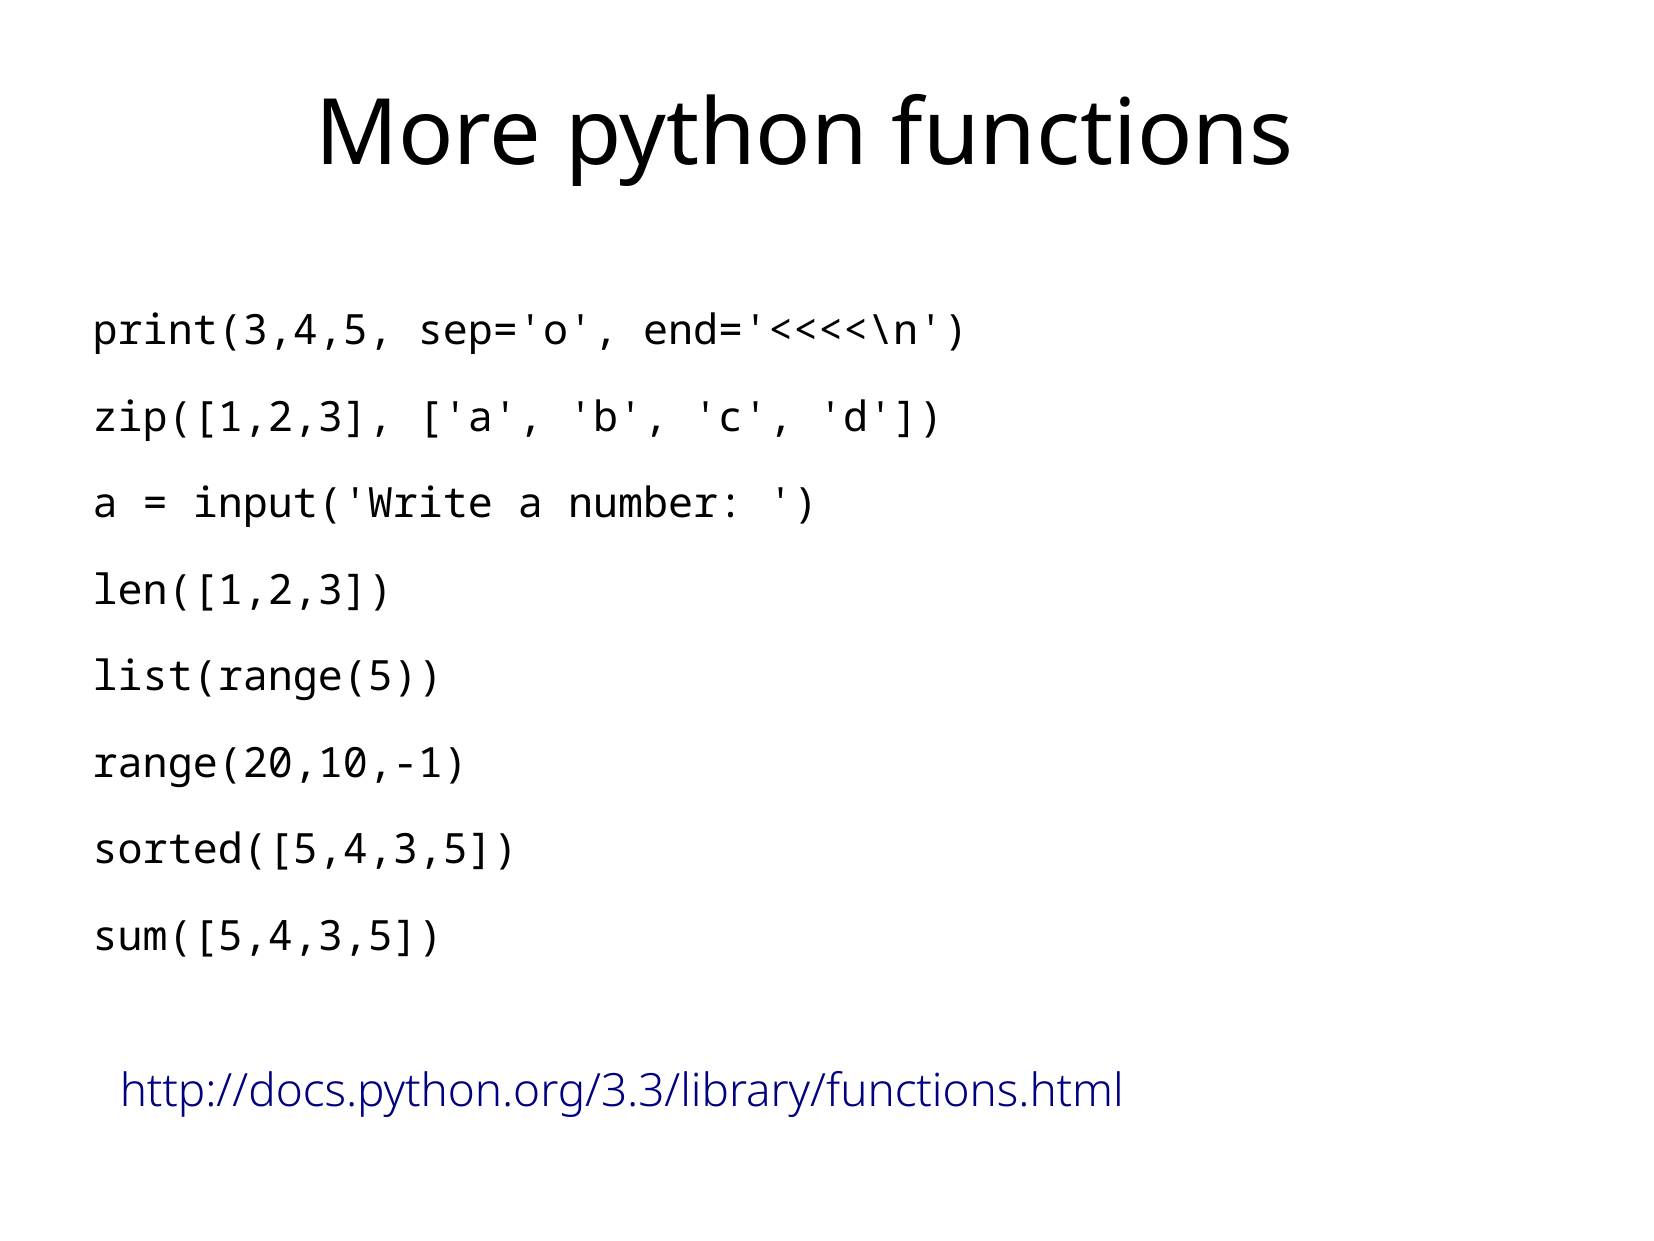

# More python functions
print(3,4,5, sep='o', end='<<<<\n')
zip([1,2,3], ['a', 'b', 'c', 'd'])
a = input('Write a number: ')
len([1,2,3])
list(range(5))
range(20,10,-1)
sorted([5,4,3,5])
sum([5,4,3,5])
http://docs.python.org/3.3/library/functions.html